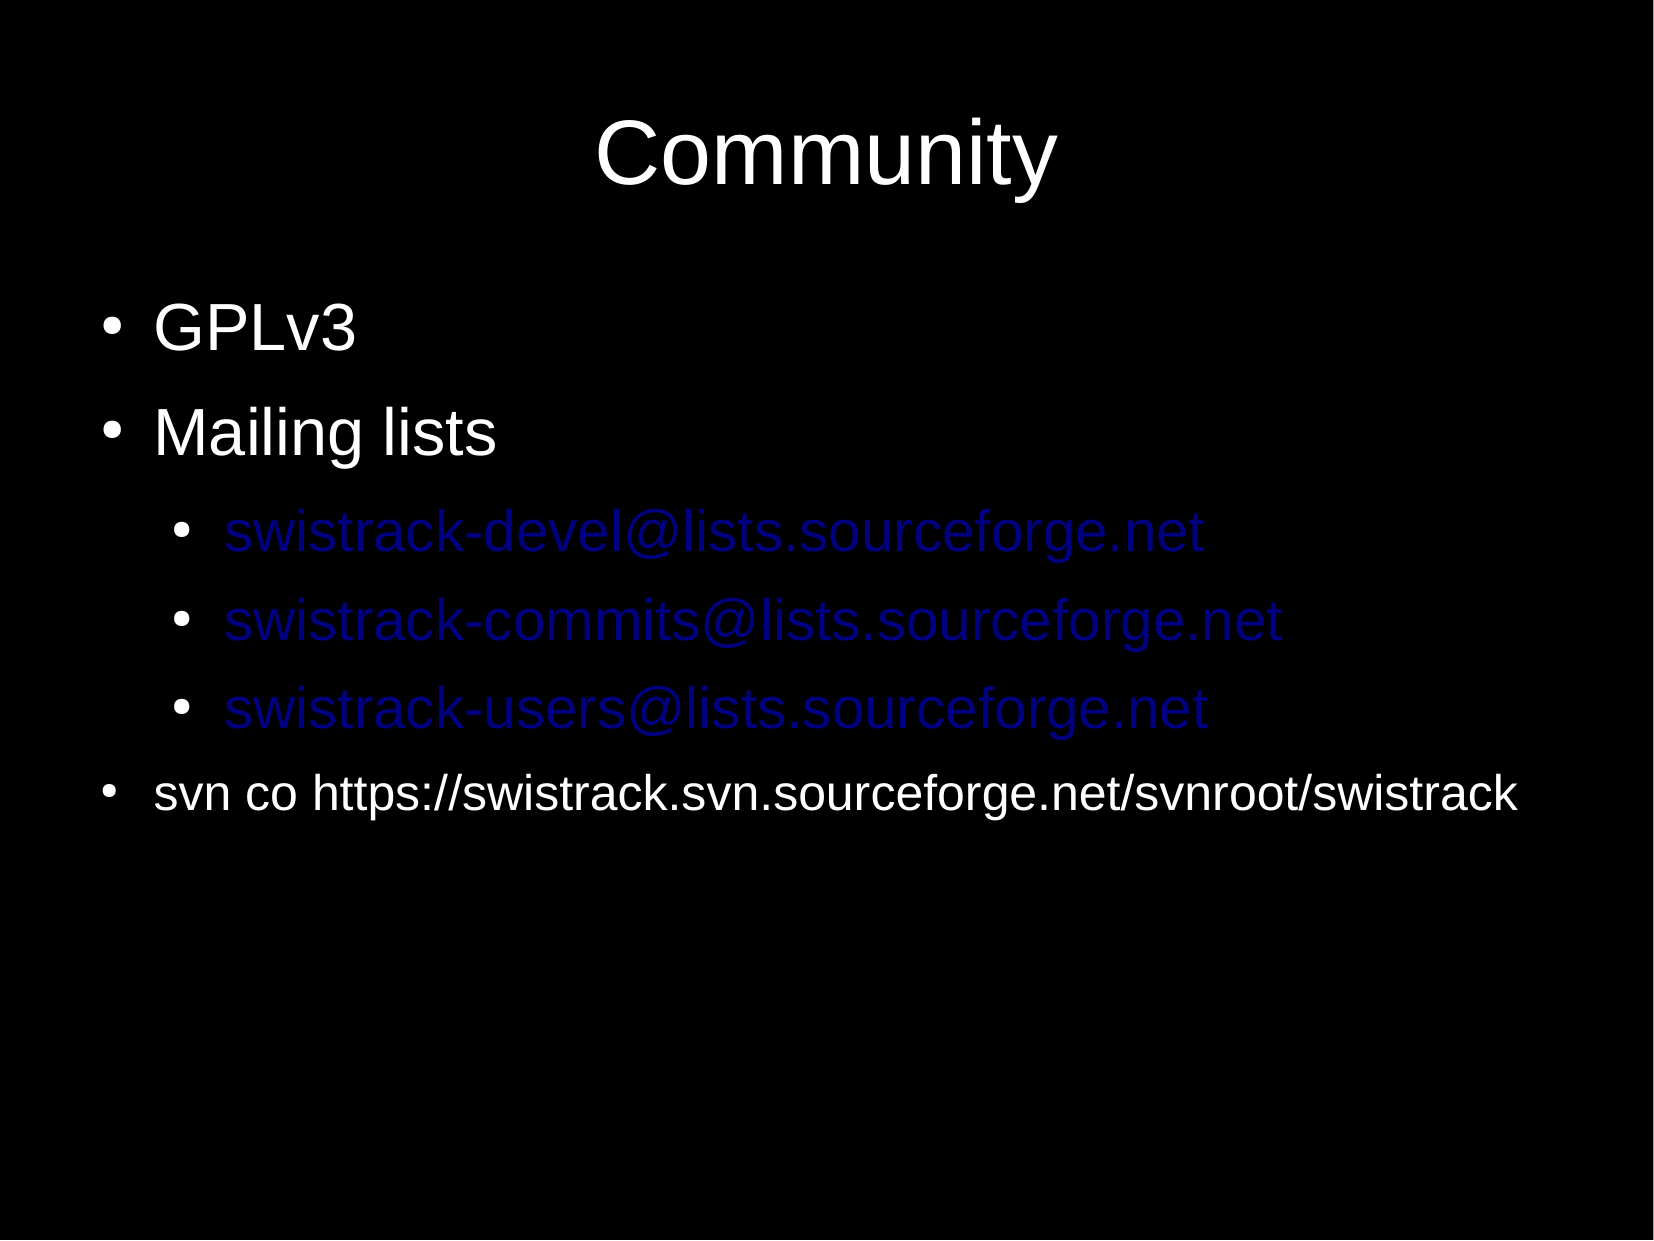

# Community
GPLv3
Mailing lists
swistrack-devel@lists.sourceforge.net
swistrack-commits@lists.sourceforge.net
swistrack-users@lists.sourceforge.net
svn co https://swistrack.svn.sourceforge.net/svnroot/swistrack